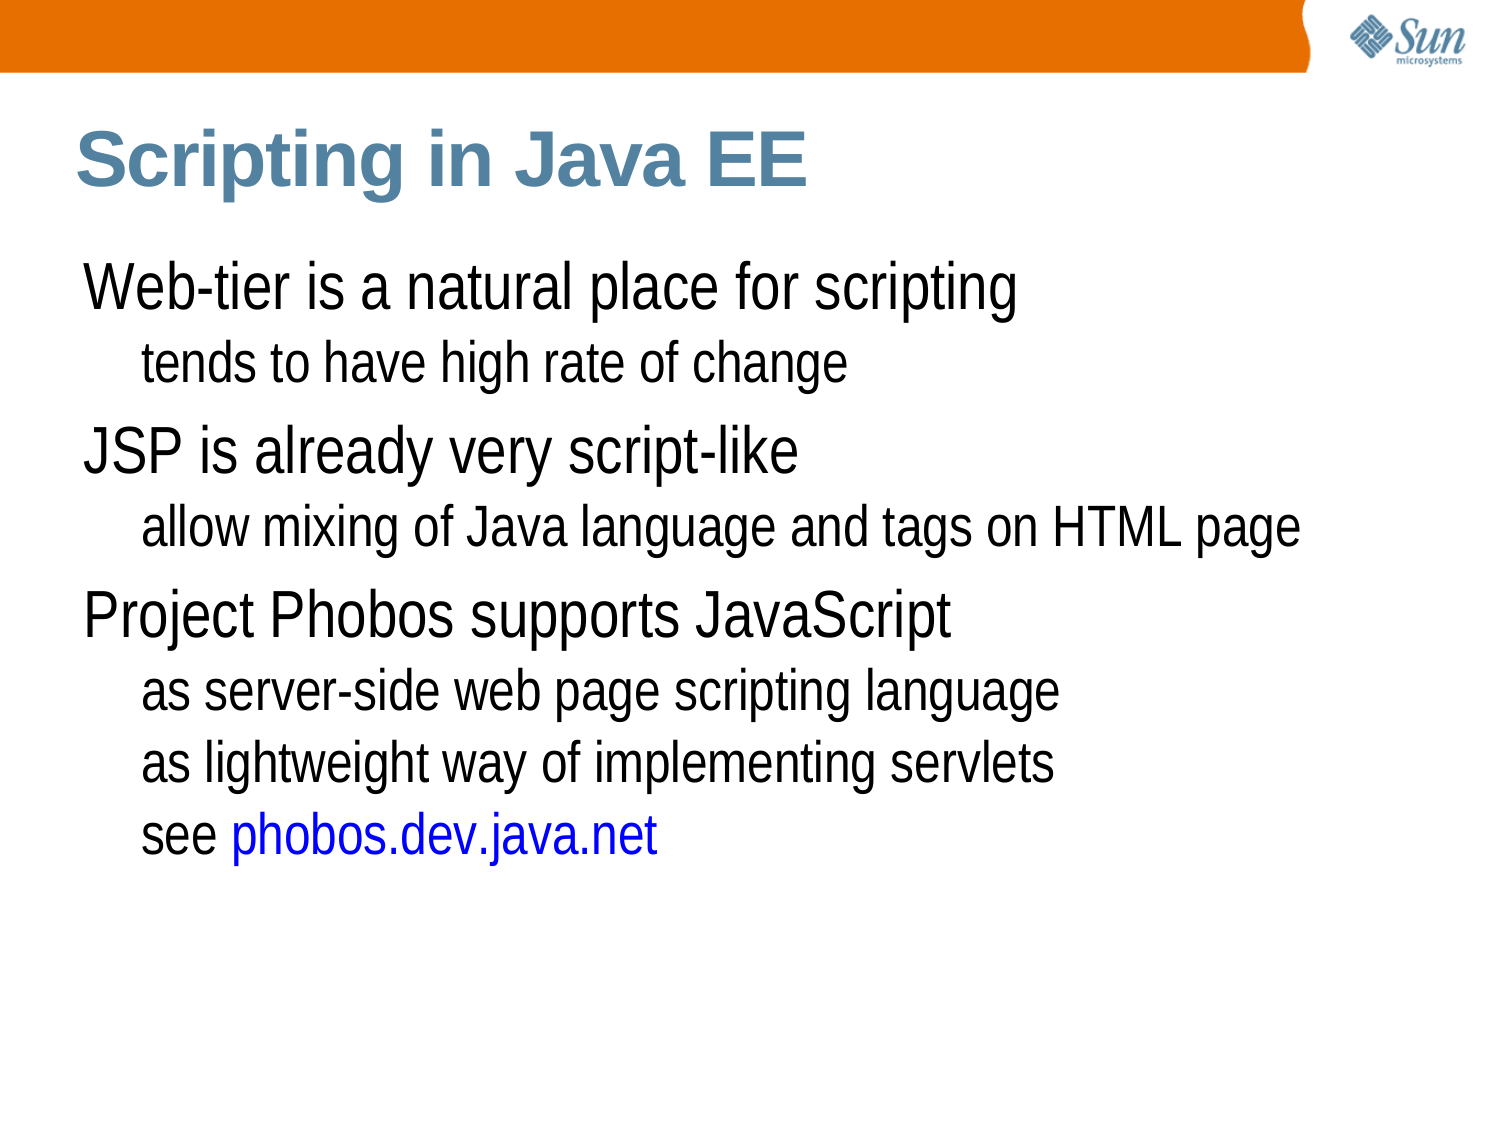

# Scripting in Java EE
Web-tier is a natural place for scripting
tends to have high rate of change
JSP is already very script-like
allow mixing of Java language and tags on HTML page
Project Phobos supports JavaScript
as server-side web page scripting language
as lightweight way of implementing servlets
see phobos.dev.java.net